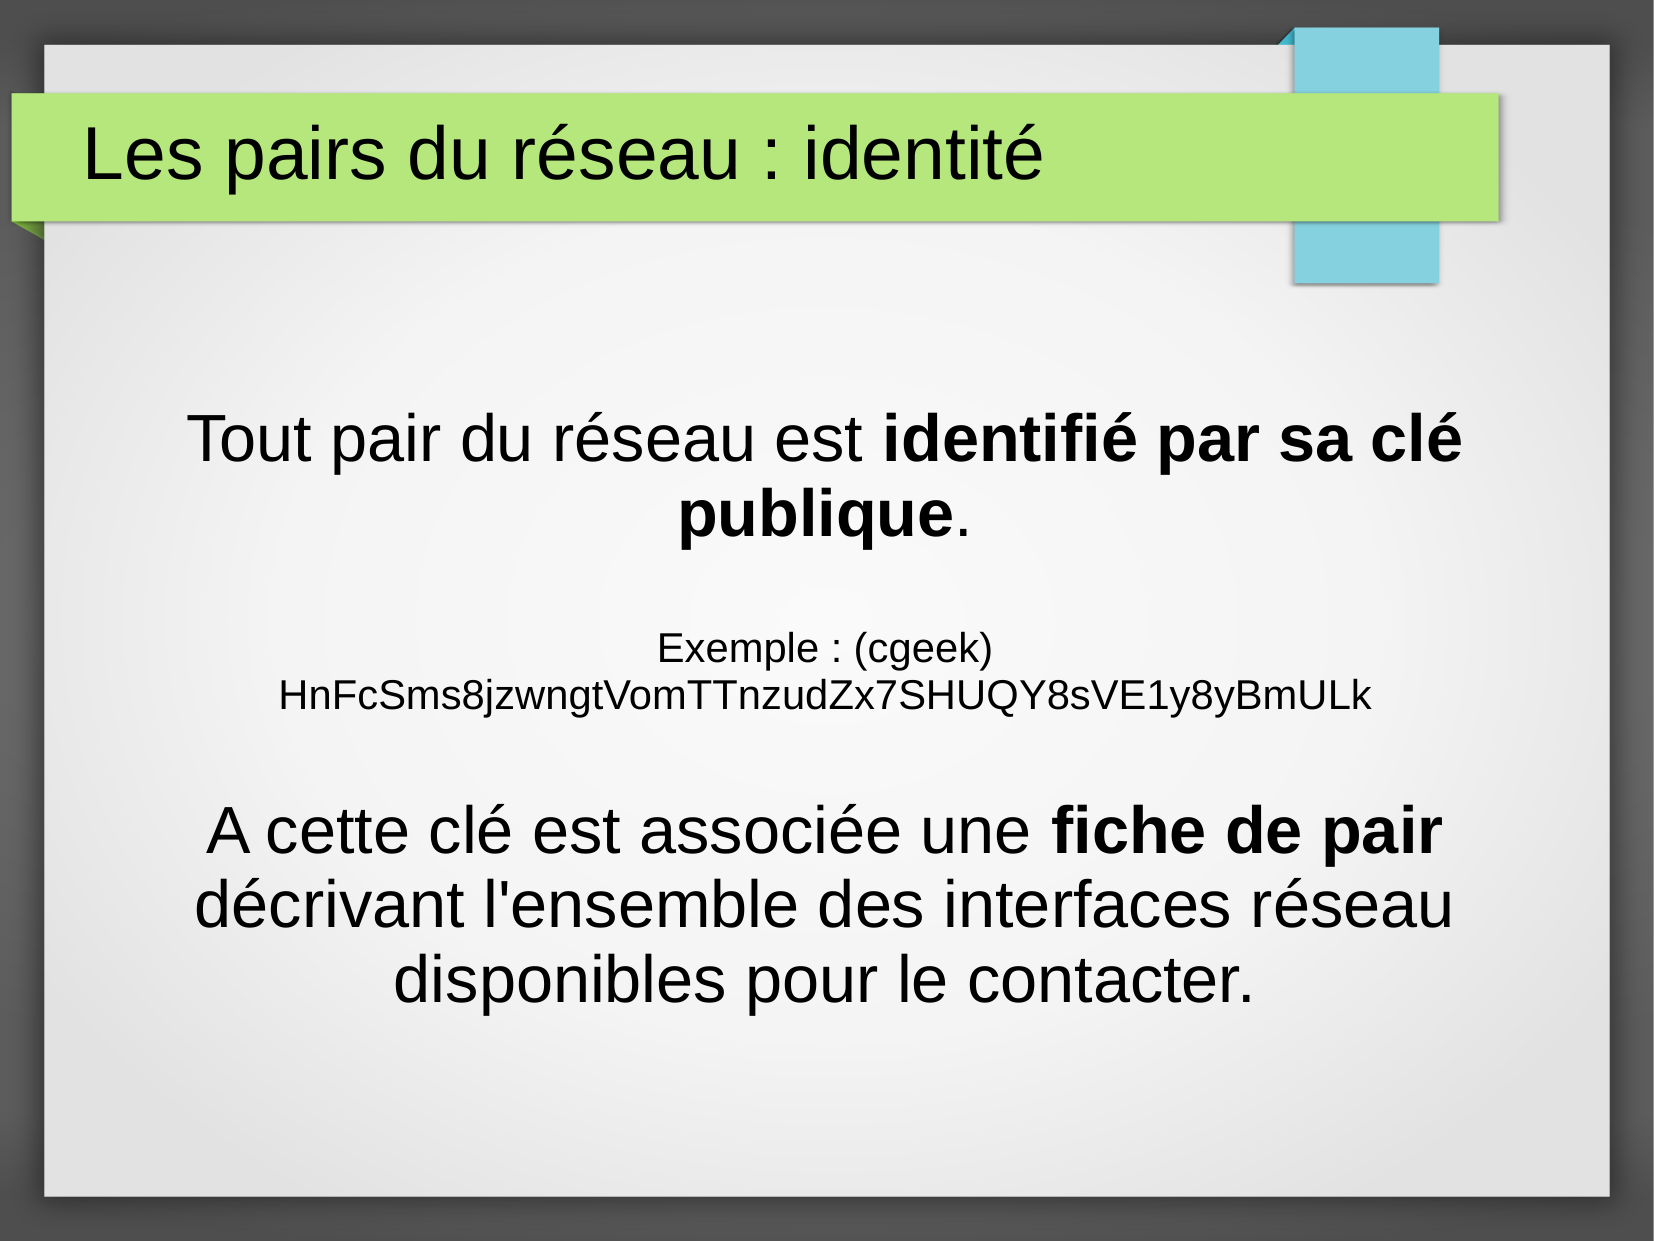

# Les pairs du réseau : identité
Tout pair du réseau est identifié par sa clé publique.
Exemple : (cgeek)
HnFcSms8jzwngtVomTTnzudZx7SHUQY8sVE1y8yBmULk
A cette clé est associée une fiche de pair décrivant l'ensemble des interfaces réseau disponibles pour le contacter.